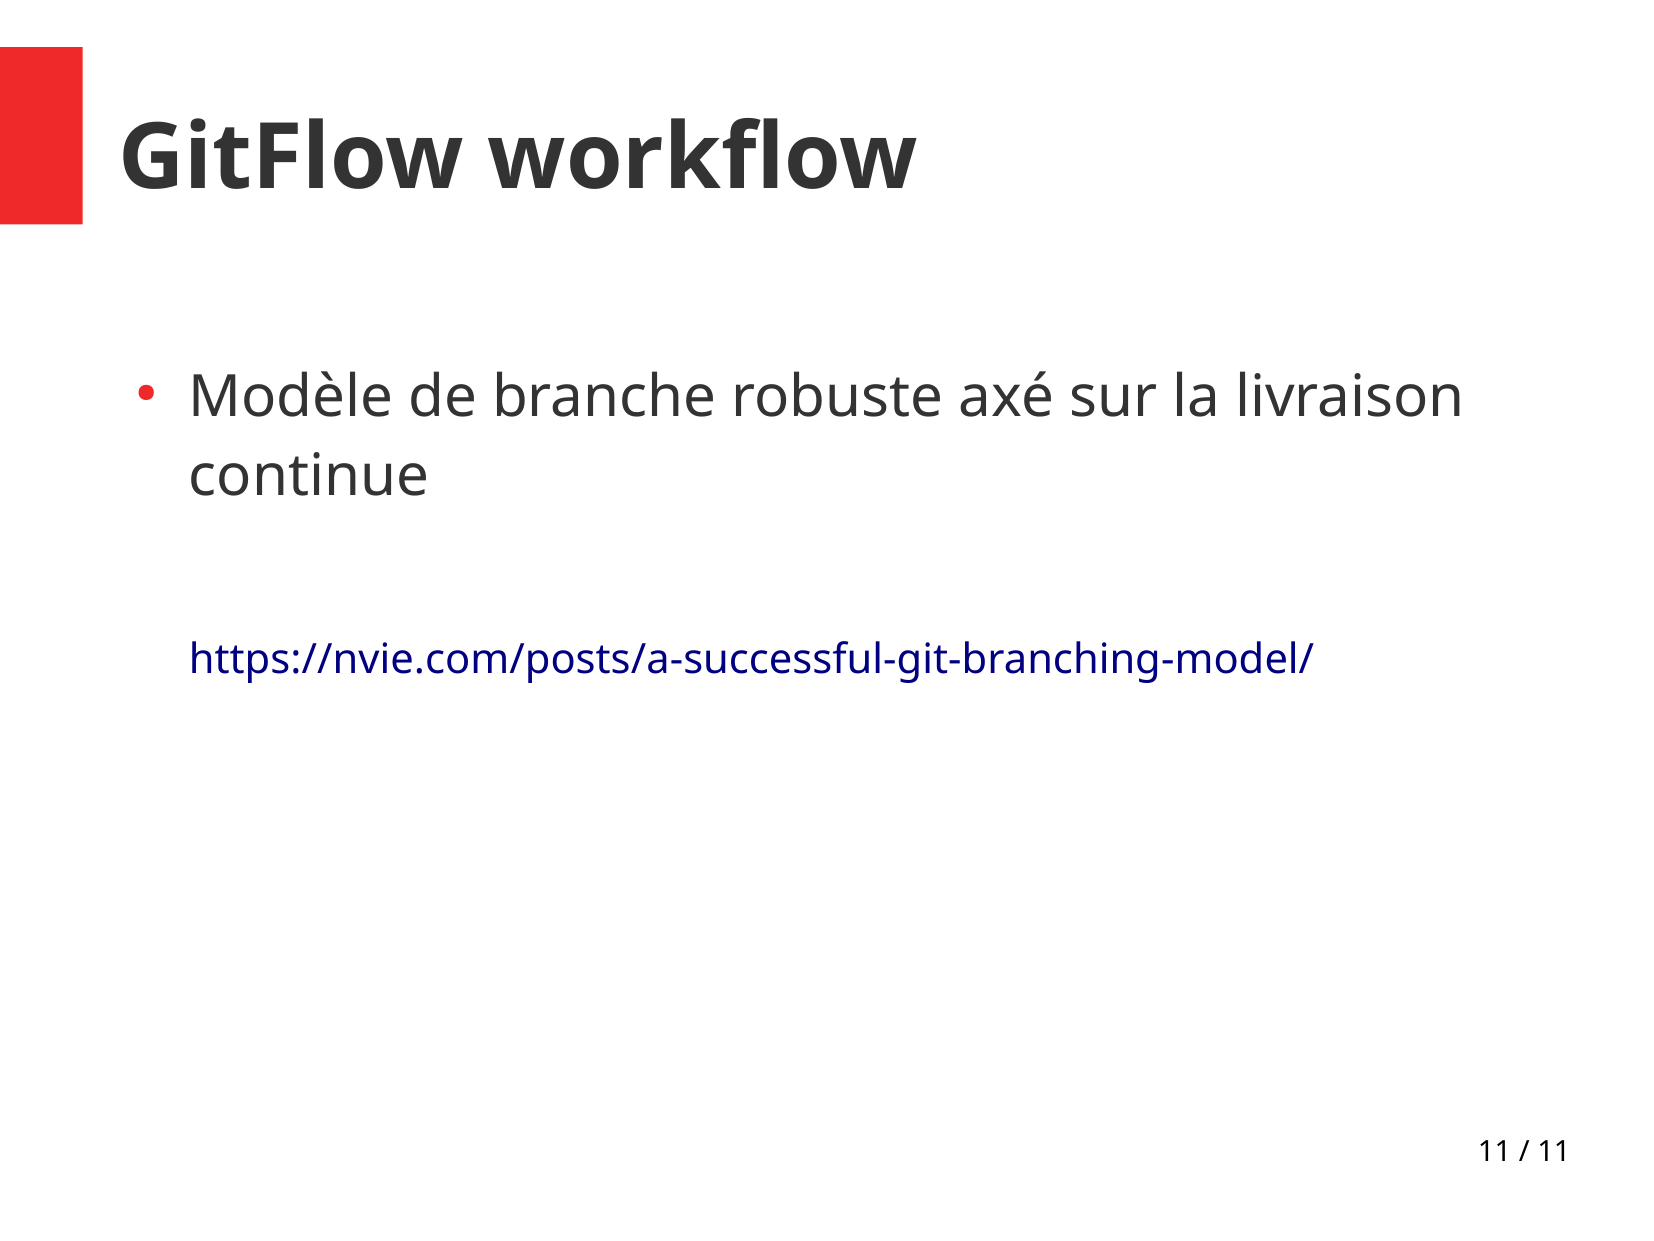

# GitFlow workflow
Modèle de branche robuste axé sur la livraison continue
https://nvie.com/posts/a-successful-git-branching-model/
11